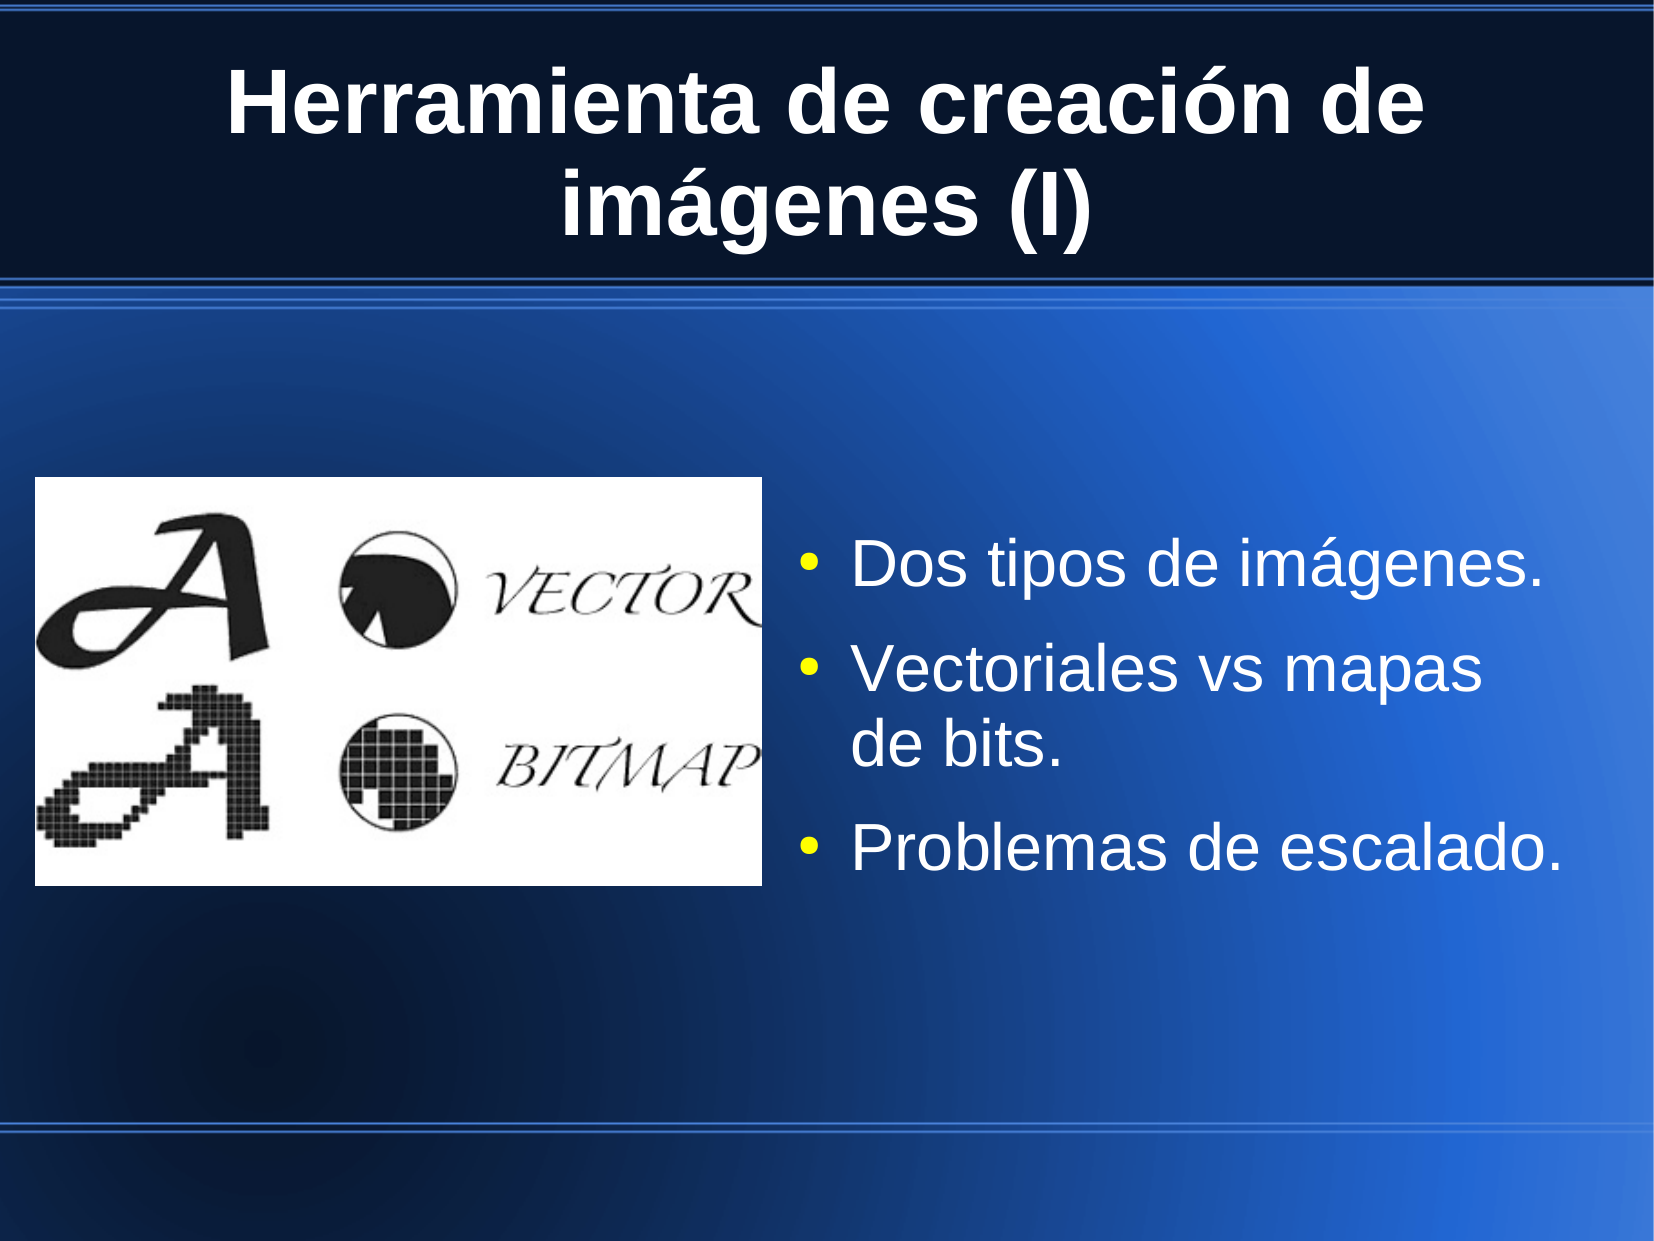

# Herramienta de creación de imágenes (I)
Dos tipos de imágenes.
Vectoriales vs mapas de bits.
Problemas de escalado.